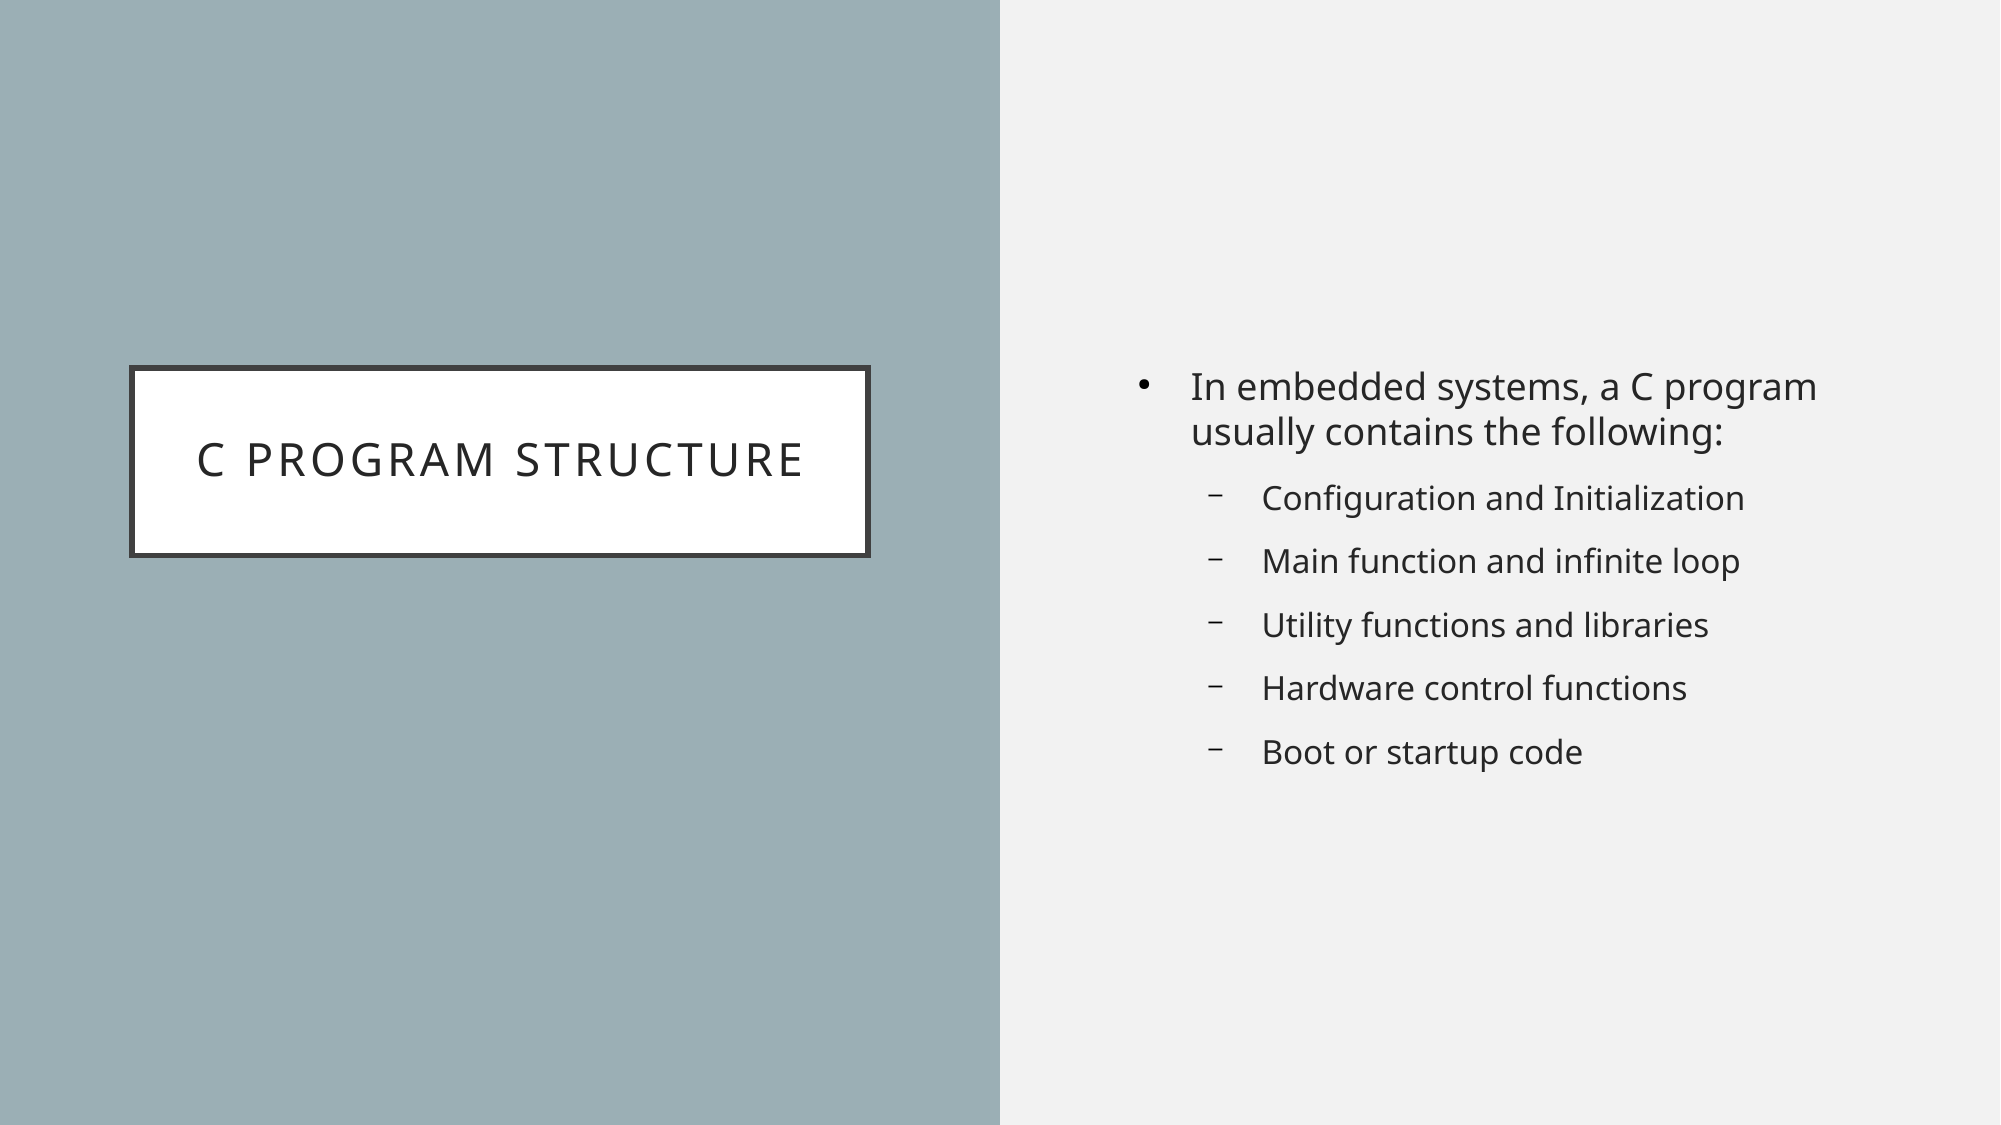

In embedded systems, a C program usually contains the following:
Configuration and Initialization
Main function and infinite loop
Utility functions and libraries
Hardware control functions
Boot or startup code
# C program structure